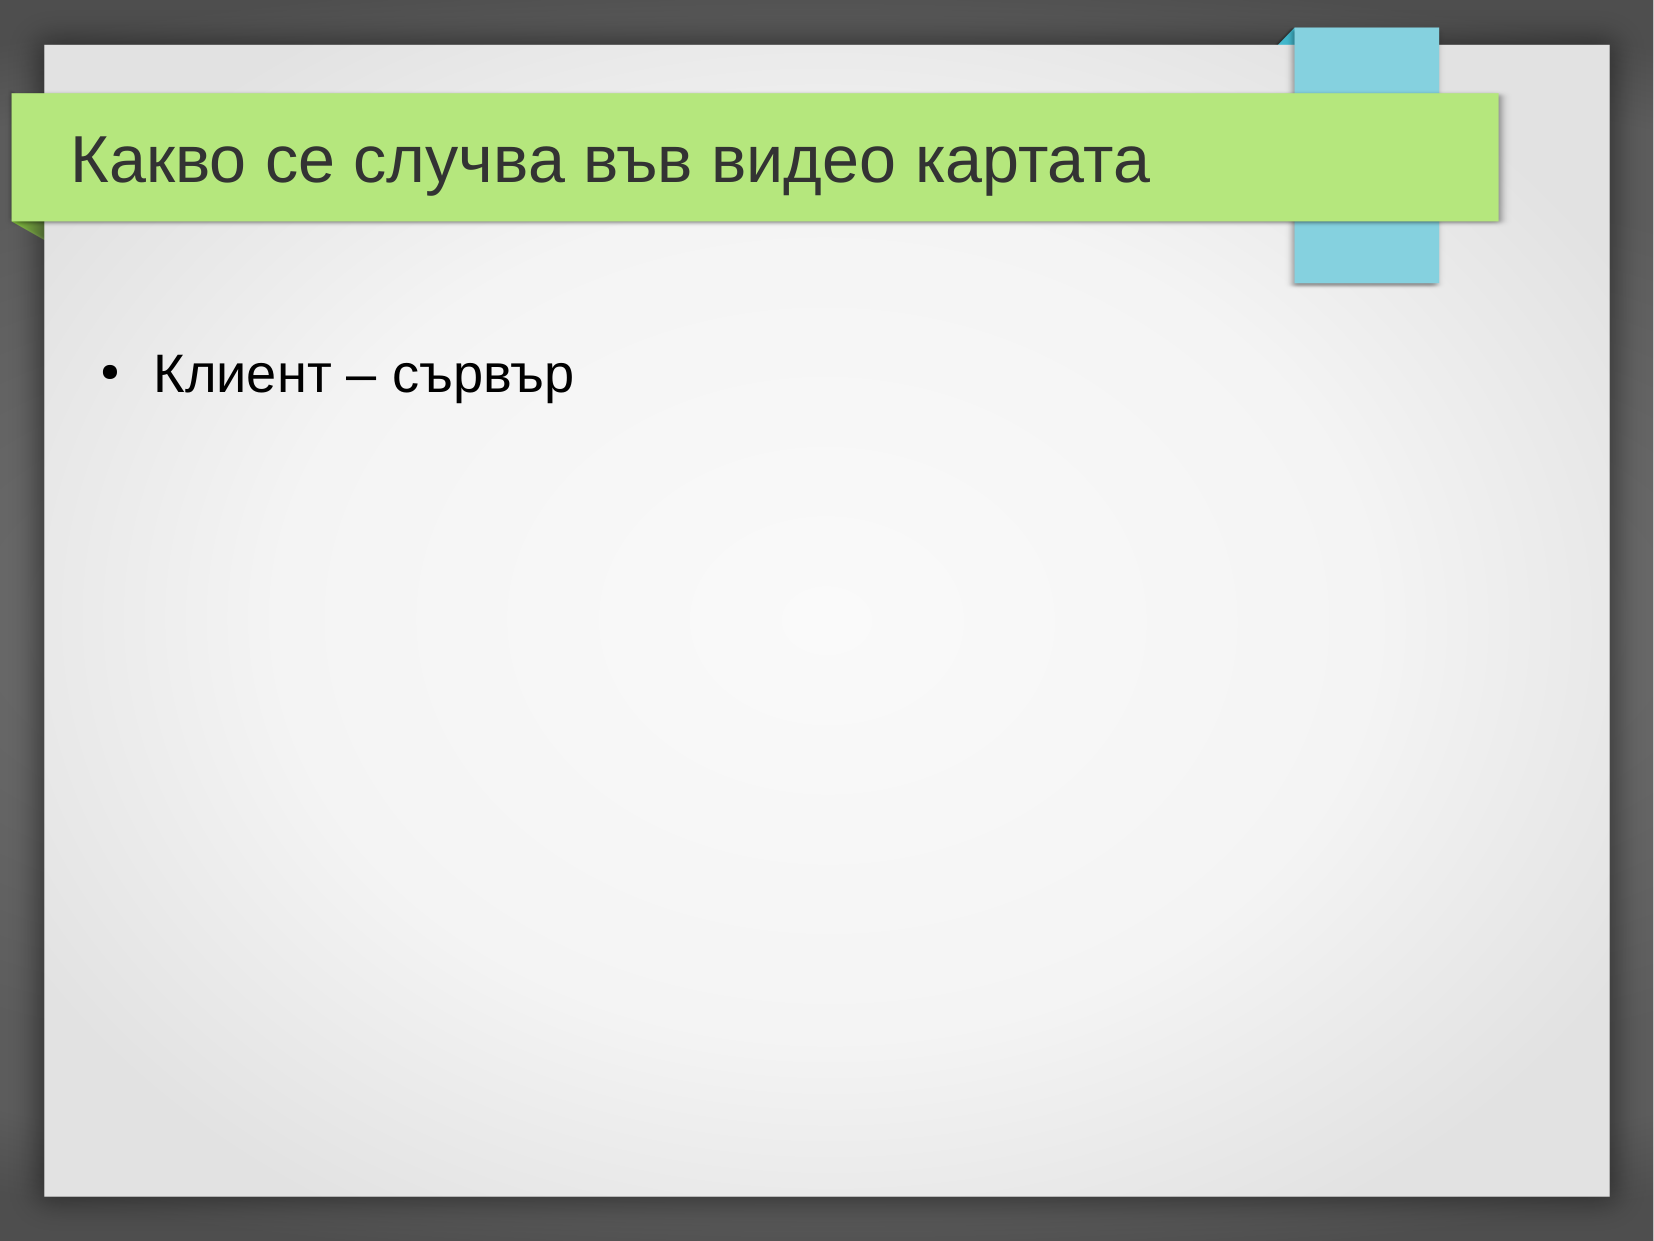

# Какво се случва във видео картата
Клиент – сървър